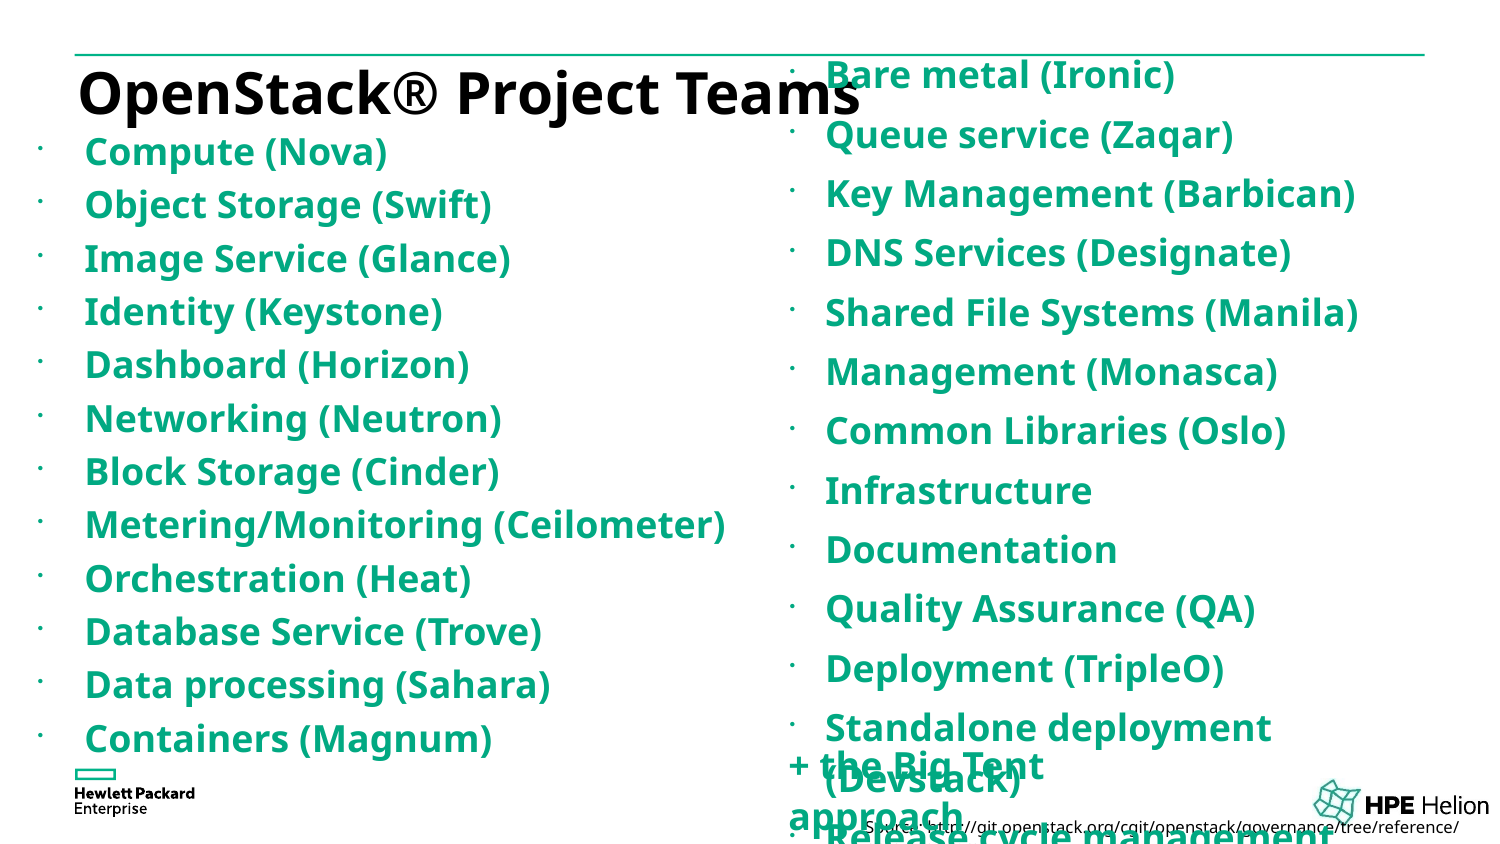

Bare metal (Ironic)
Queue service (Zaqar)
Key Management (Barbican)
DNS Services (Designate)
Shared File Systems (Manila)
Management (Monasca)
Common Libraries (Oslo)
Infrastructure
Documentation
Quality Assurance (QA)
Deployment (TripleO)
Standalone deployment (Devstack)
Release cycle management
# OpenStack® Project Teams
Compute (Nova)
Object Storage (Swift)
Image Service (Glance)
Identity (Keystone)
Dashboard (Horizon)
Networking (Neutron)
Block Storage (Cinder)
Metering/Monitoring (Ceilometer)
Orchestration (Heat)
Database Service (Trove)
Data processing (Sahara)
Containers (Magnum)
+ the Big Tent approach
Source: http://git.openstack.org/cgit/openstack/governance/tree/reference/programs.yaml